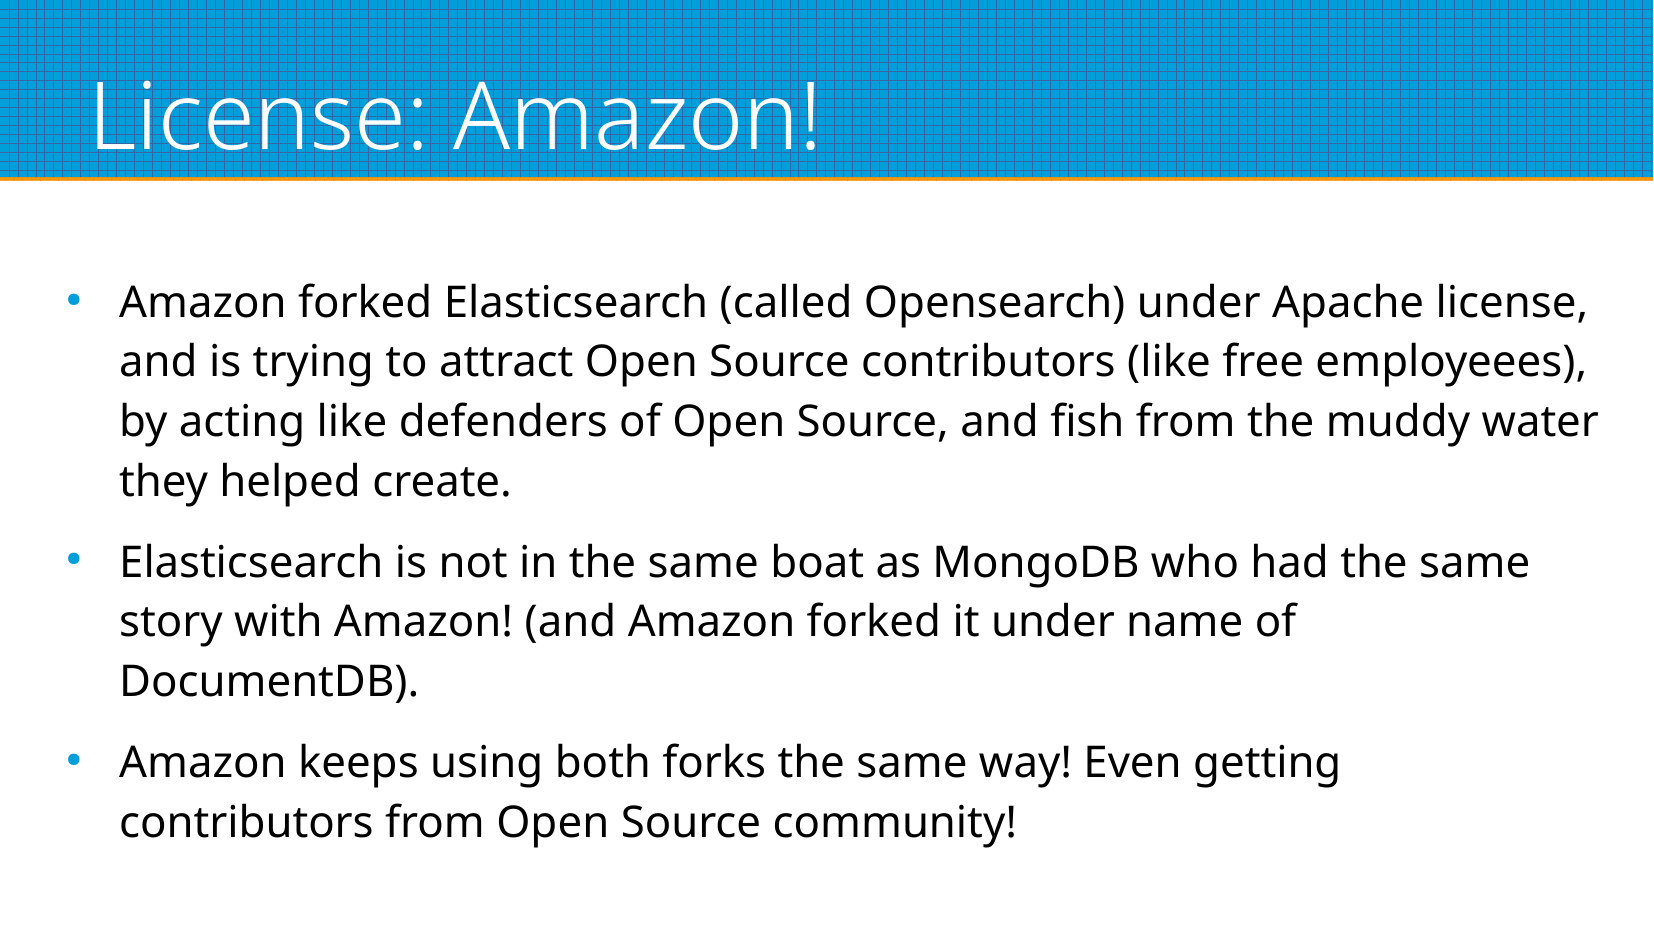

# License: Amazon!
Amazon forked Elasticsearch (called Opensearch) under Apache license, and is trying to attract Open Source contributors (like free employeees), by acting like defenders of Open Source, and fish from the muddy water they helped create.
Elasticsearch is not in the same boat as MongoDB who had the same story with Amazon! (and Amazon forked it under name of DocumentDB).
Amazon keeps using both forks the same way! Even getting contributors from Open Source community!